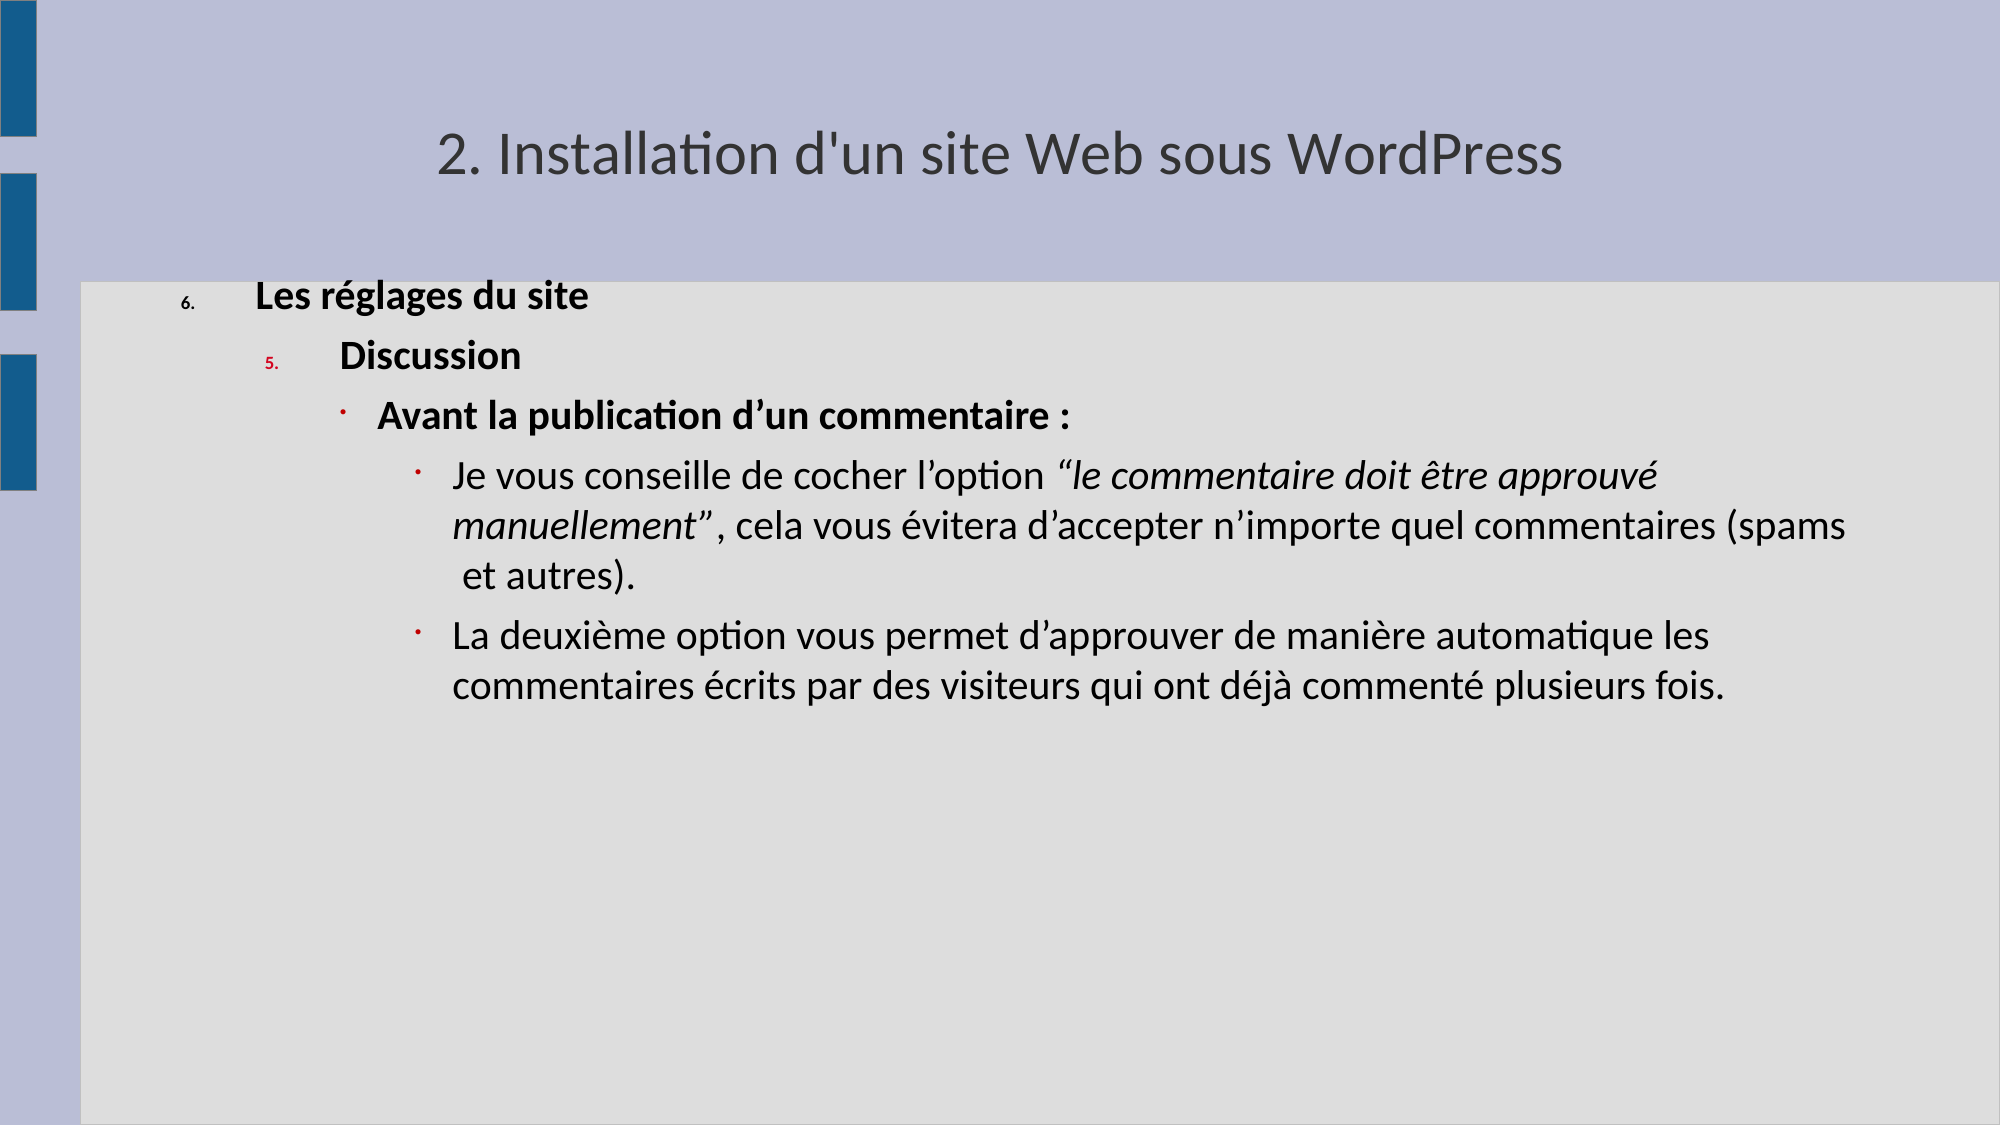

# 2. Installation d'un site Web sous WordPress
Les réglages du site
Discussion
Avant la publication d’un commentaire :
Je vous conseille de cocher l’option “le commentaire doit être approuvé manuellement”, cela vous évitera d’accepter n’importe quel commentaires (spams et autres).
La deuxième option vous permet d’approuver de manière automatique les commentaires écrits par des visiteurs qui ont déjà commenté plusieurs fois.